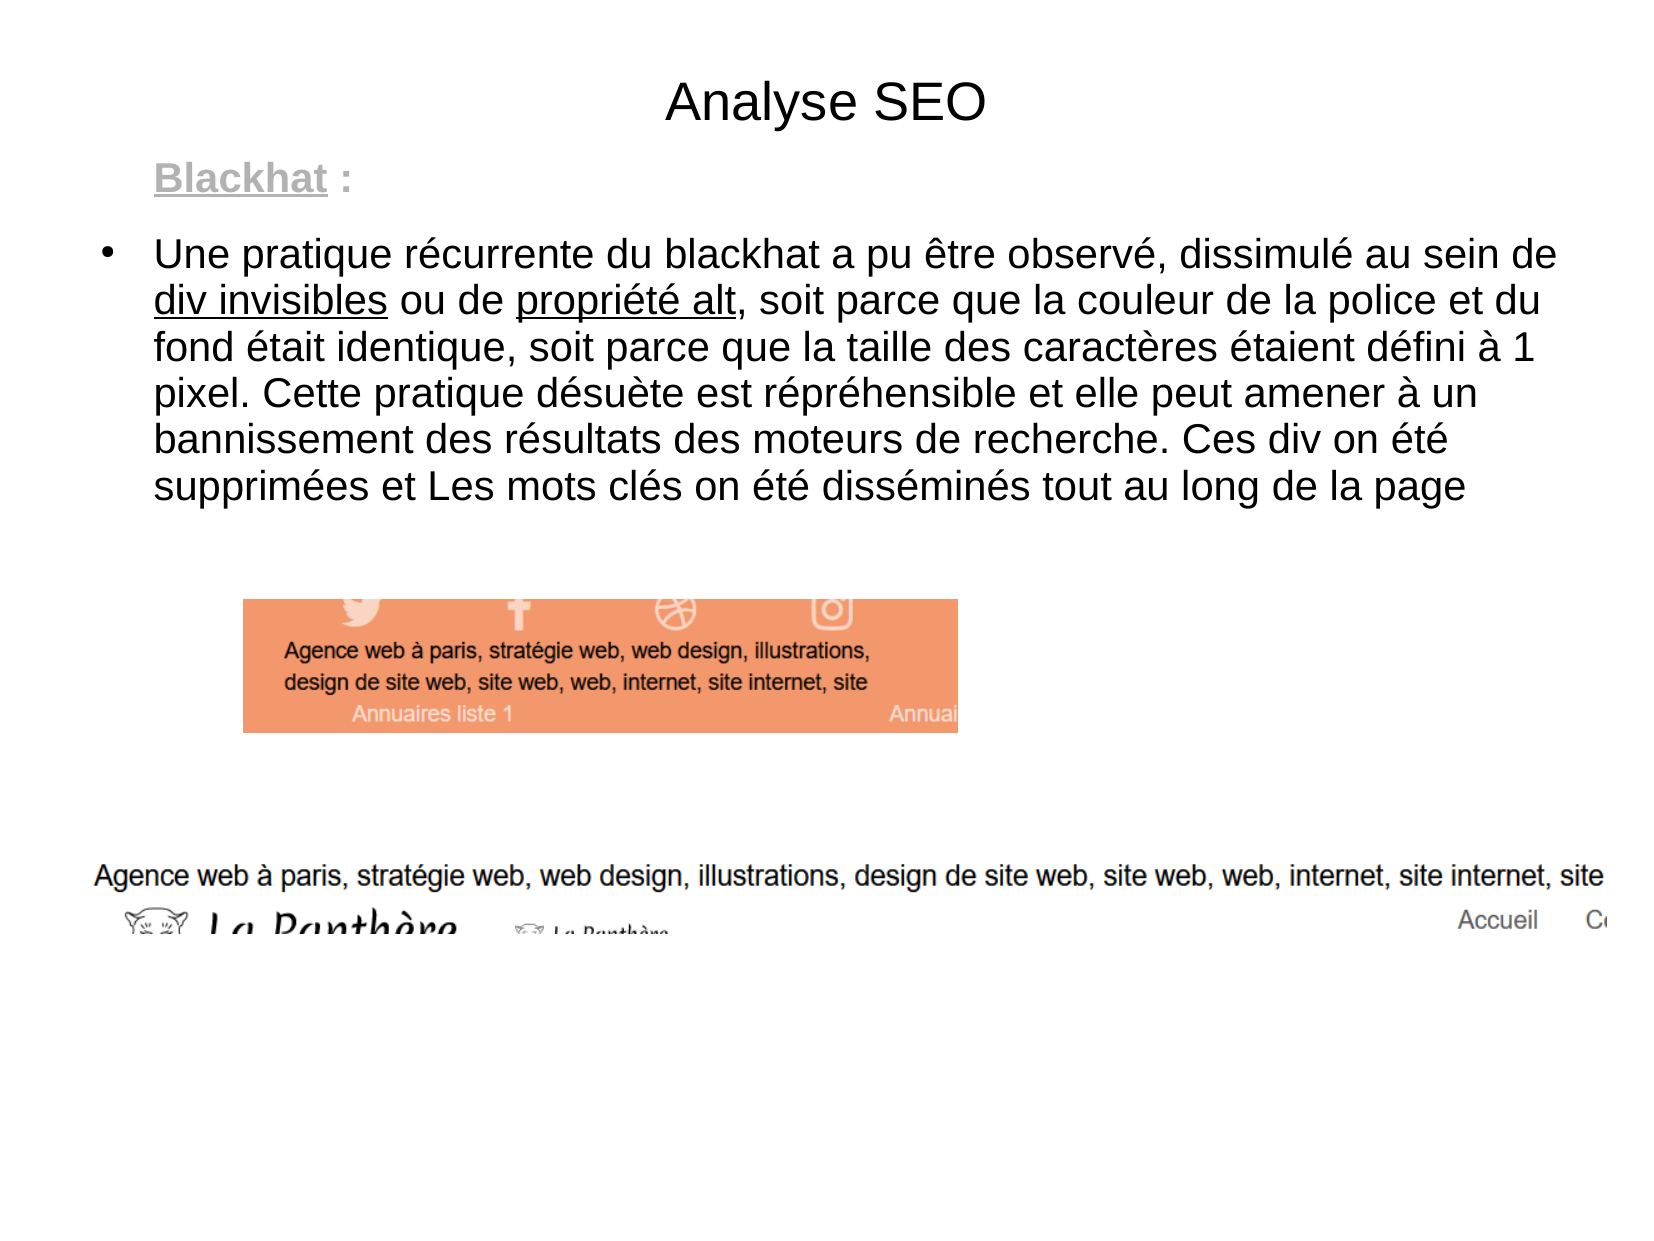

# Analyse SEO
Blackhat :
Une pratique récurrente du blackhat a pu être observé, dissimulé au sein de div invisibles ou de propriété alt, soit parce que la couleur de la police et du fond était identique, soit parce que la taille des caractères étaient défini à 1 pixel. Cette pratique désuète est répréhensible et elle peut amener à un bannissement des résultats des moteurs de recherche. Ces div on été supprimées et Les mots clés on été disséminés tout au long de la page